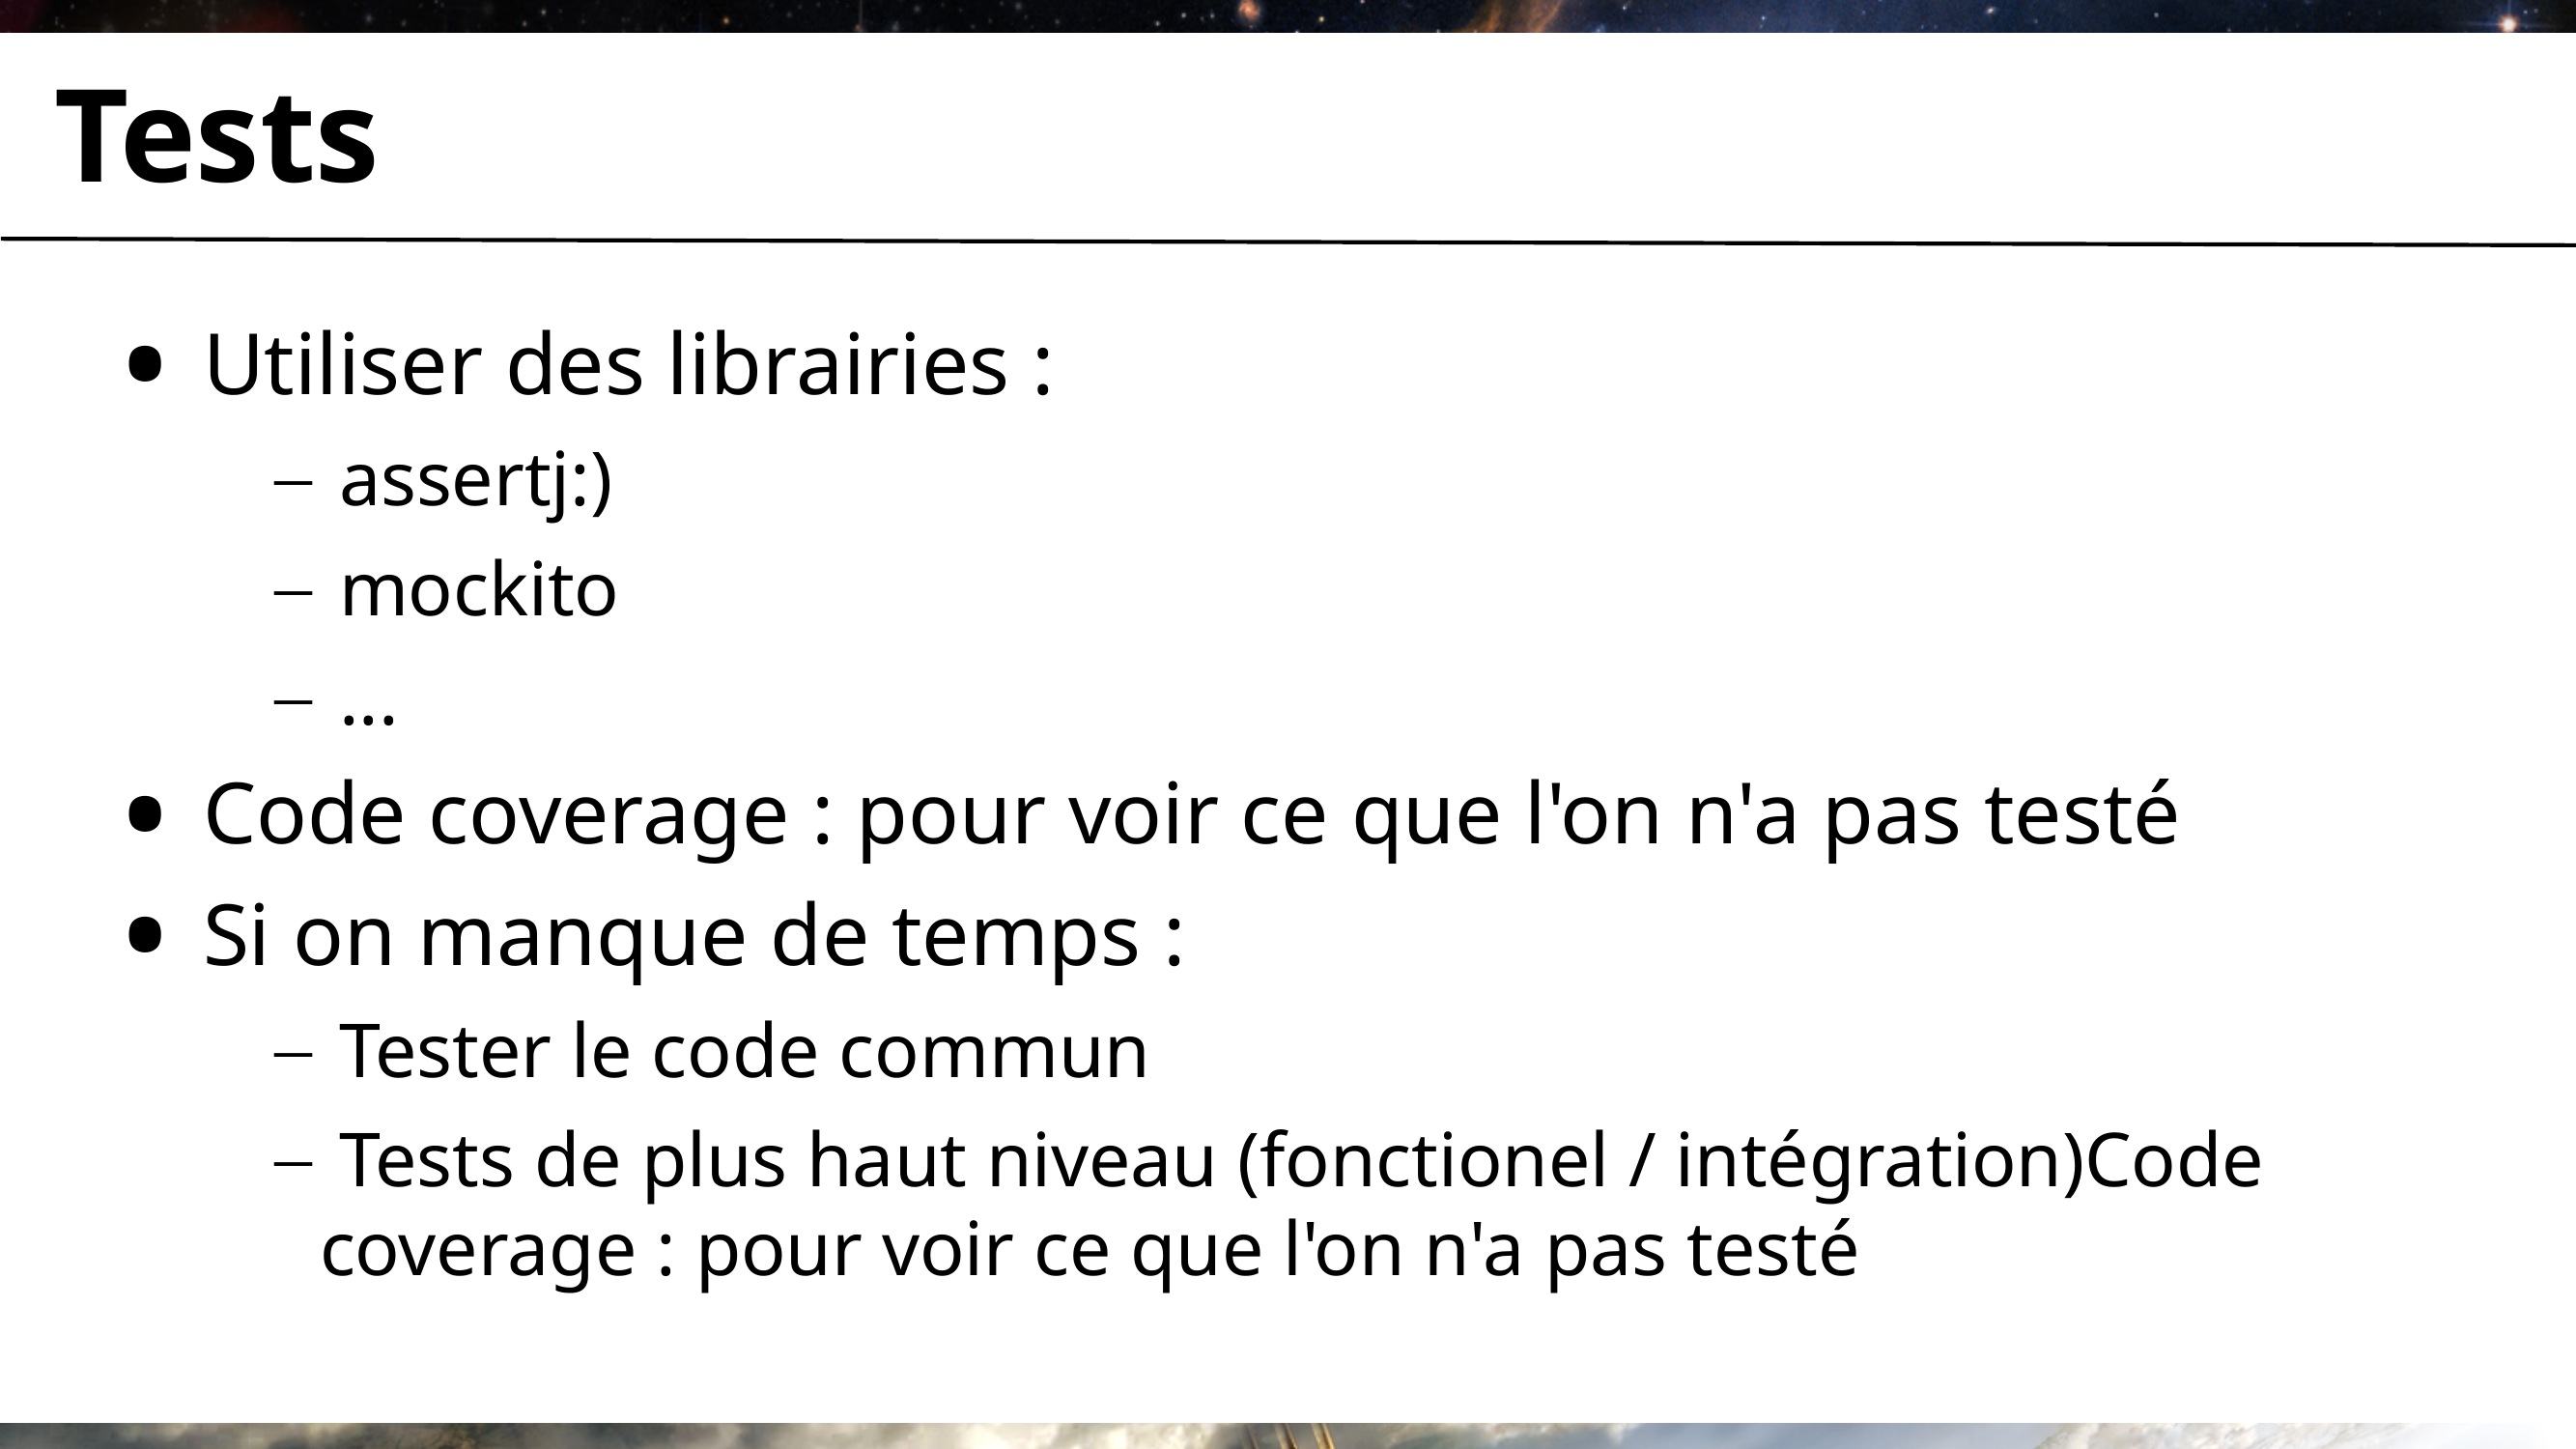

# Tests
Utiliser des librairies :
 assertj:)
 mockito
 ...
Code coverage : pour voir ce que l'on n'a pas testé
Si on manque de temps :
 Tester le code commun
 Tests de plus haut niveau (fonctionel / intégration)Code coverage : pour voir ce que l'on n'a pas testé